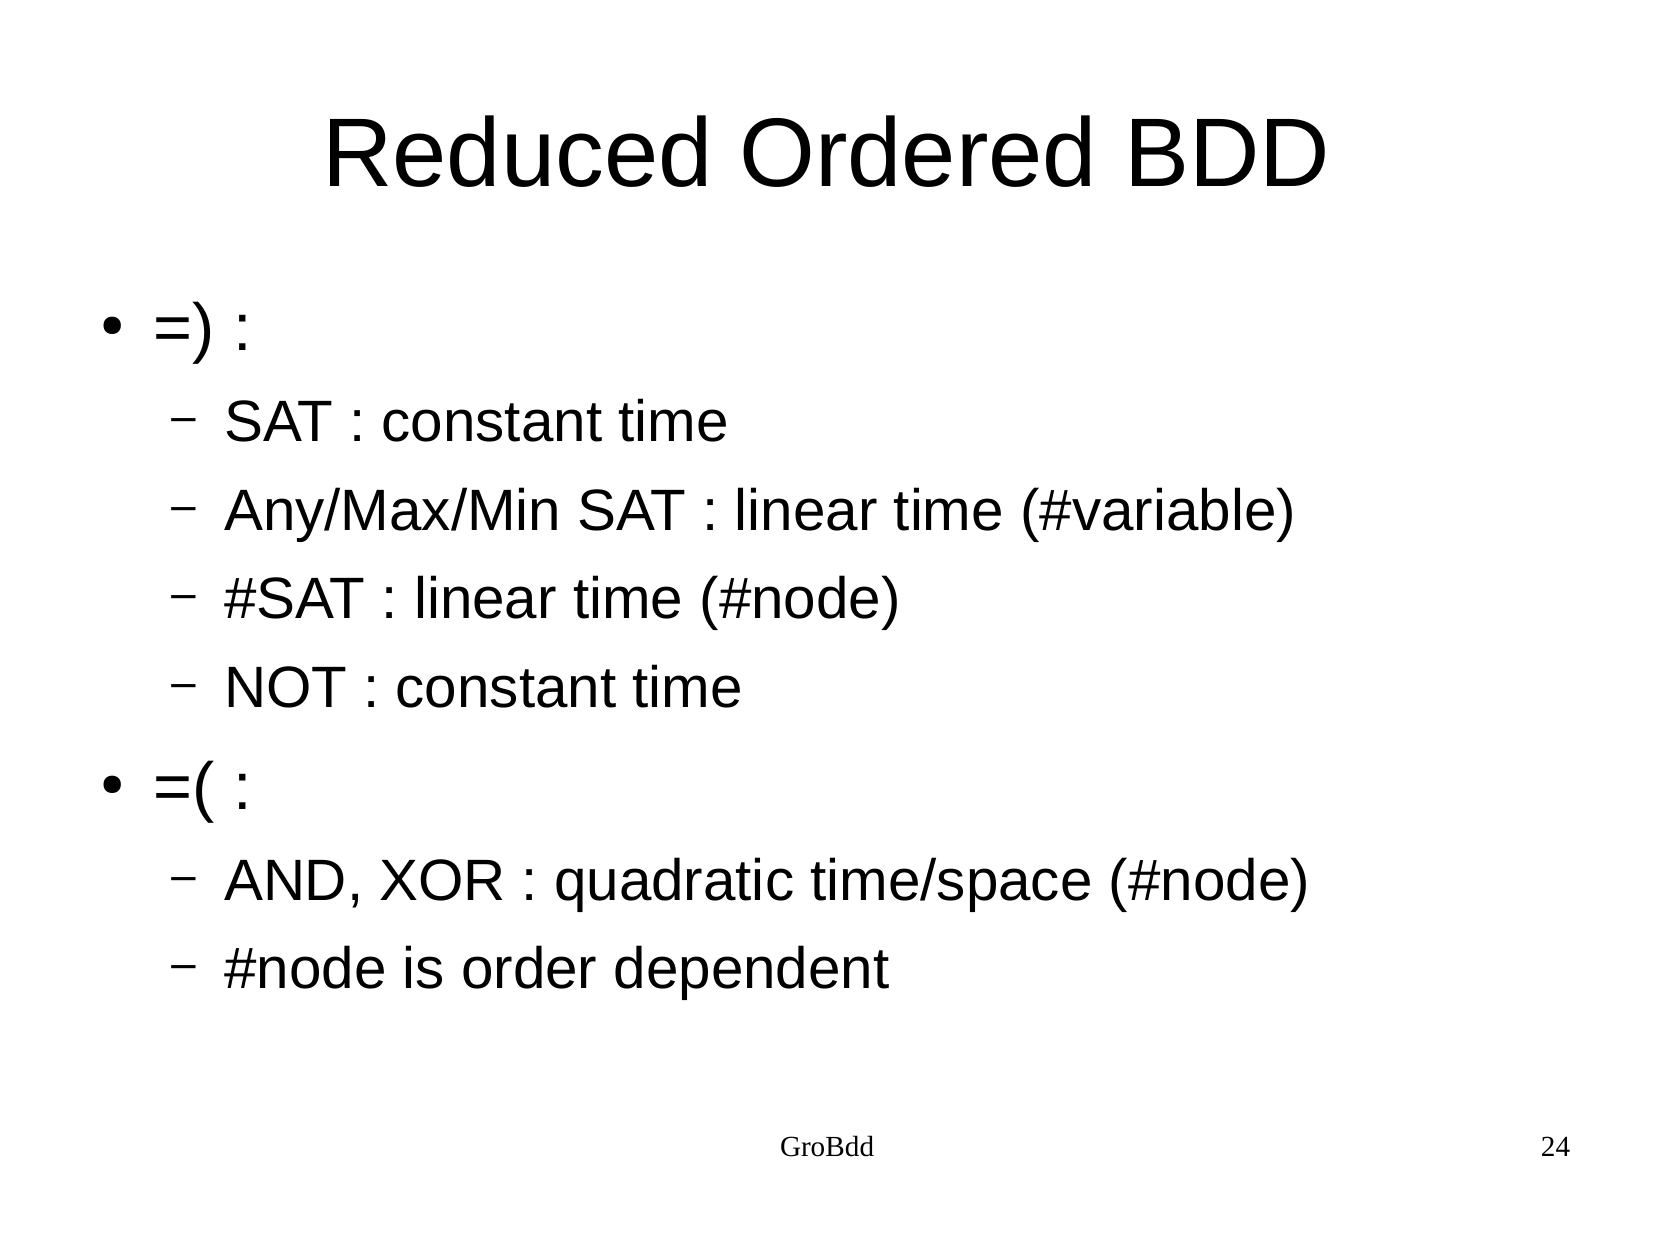

# Reduced Ordered BDD
=) :
SAT : constant time
Any/Max/Min SAT : linear time (#variable)
#SAT : linear time (#node)
NOT : constant time
=( :
AND, XOR : quadratic time/space (#node)
#node is order dependent
GroBdd
24